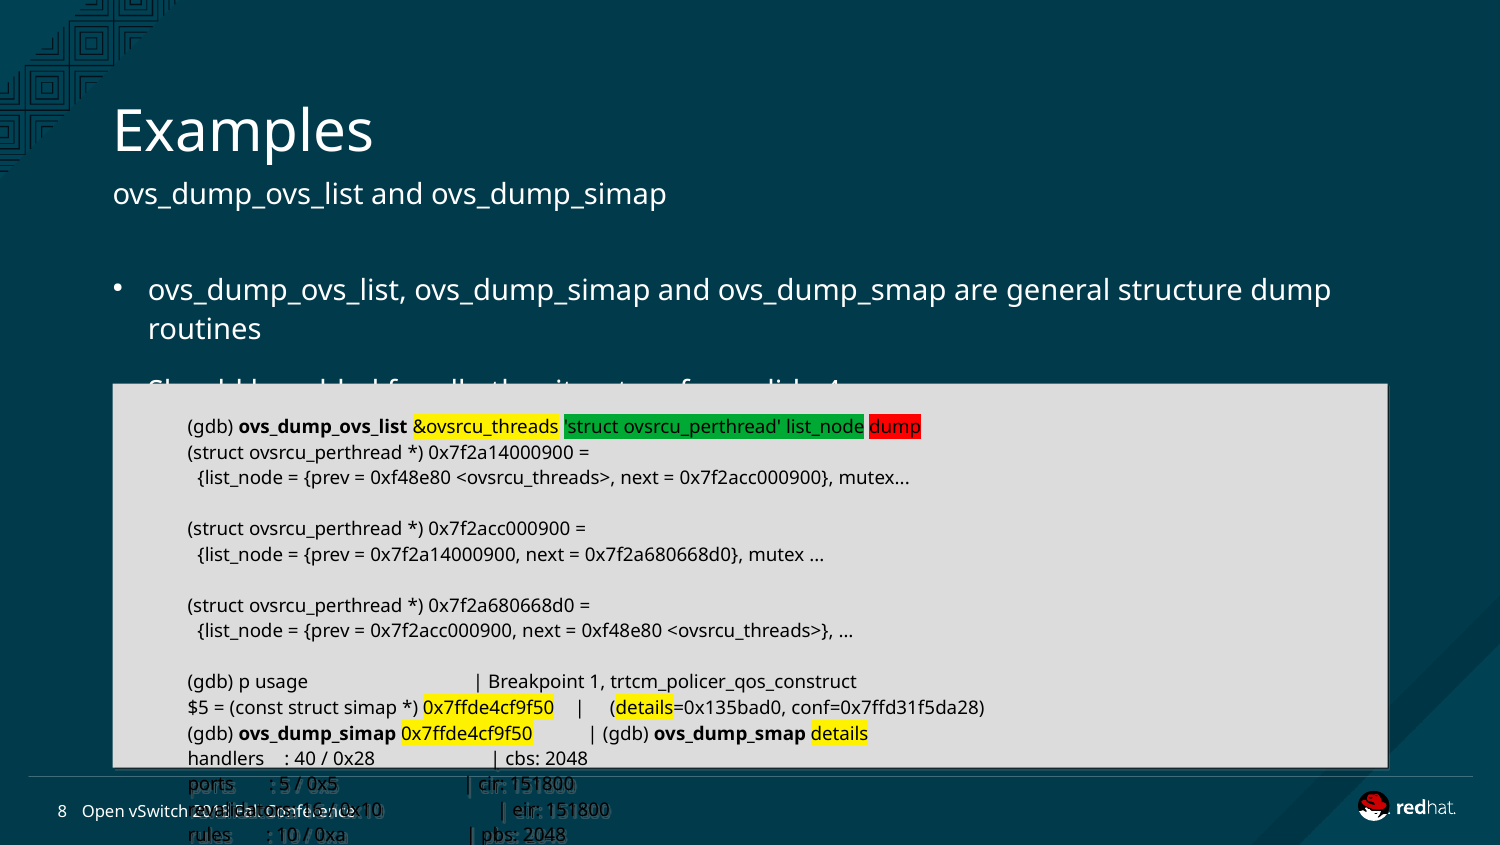

# Examples
ovs_dump_ovs_list and ovs_dump_simap
ovs_dump_ovs_list, ovs_dump_simap and ovs_dump_smap are general structure dump routines
Should be added for all other iterators from slide 4
(gdb) ovs_dump_ovs_list &ovsrcu_threads 'struct ovsrcu_perthread' list_node dump
(struct ovsrcu_perthread *) 0x7f2a14000900 =
 {list_node = {prev = 0xf48e80 <ovsrcu_threads>, next = 0x7f2acc000900}, mutex...
(struct ovsrcu_perthread *) 0x7f2acc000900 =
 {list_node = {prev = 0x7f2a14000900, next = 0x7f2a680668d0}, mutex ...
(struct ovsrcu_perthread *) 0x7f2a680668d0 =
 {list_node = {prev = 0x7f2acc000900, next = 0xf48e80 <ovsrcu_threads>}, …
(gdb) p usage | Breakpoint 1, trtcm_policer_qos_construct
$5 = (const struct simap *) 0x7ffde4cf9f50 | (details=0x135bad0, conf=0x7ffd31f5da28)
(gdb) ovs_dump_simap 0x7ffde4cf9f50 | (gdb) ovs_dump_smap details
handlers : 40 / 0x28 | cbs: 2048
ports : 5 / 0x5 | cir: 151800
revalidators: 16 / 0x10 | eir: 151800
rules : 10 / 0xa | pbs: 2048
8
Open vSwitch 2018 Fall Conference